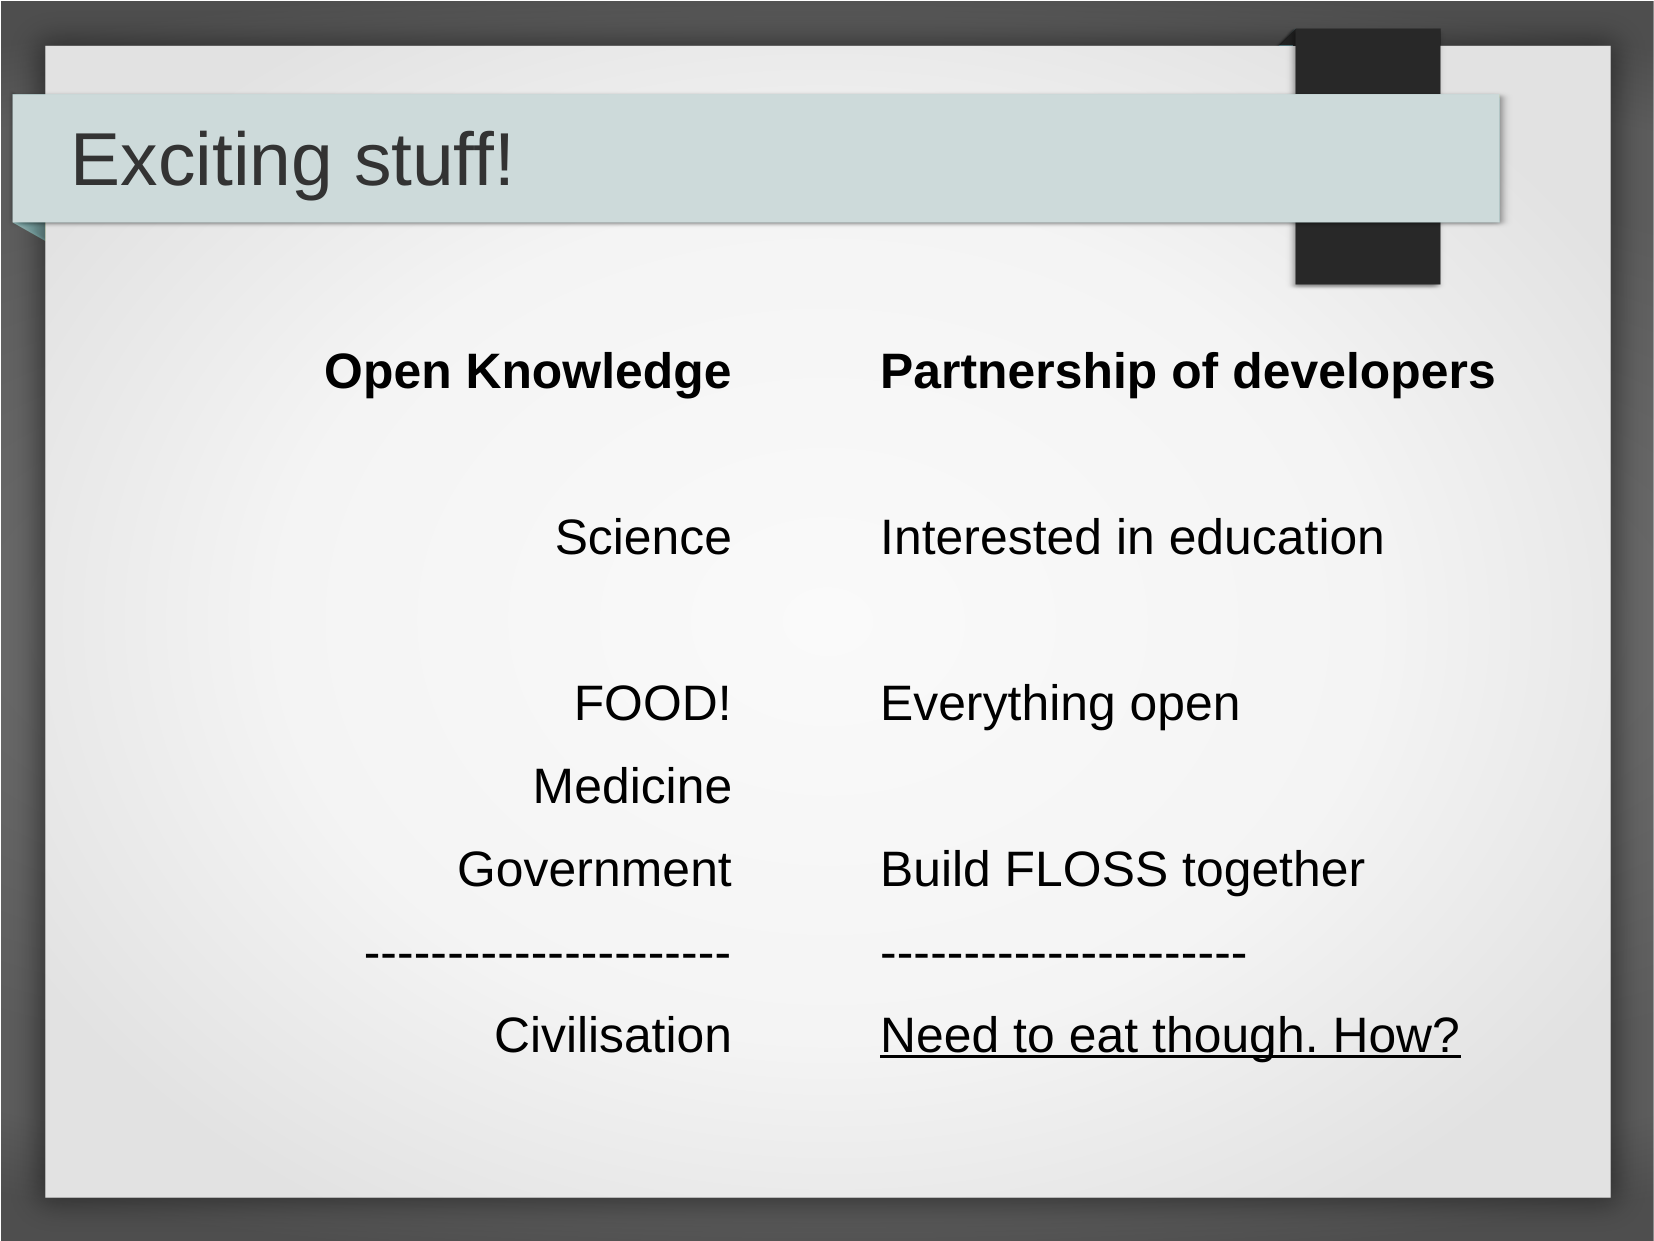

# Exciting stuff!
Open Knowledge
Science
FOOD!
Medicine
Government
----------------------
Civilisation
Partnership of developers
Interested in education
Everything open
Build FLOSS together
----------------------
Need to eat though. How?